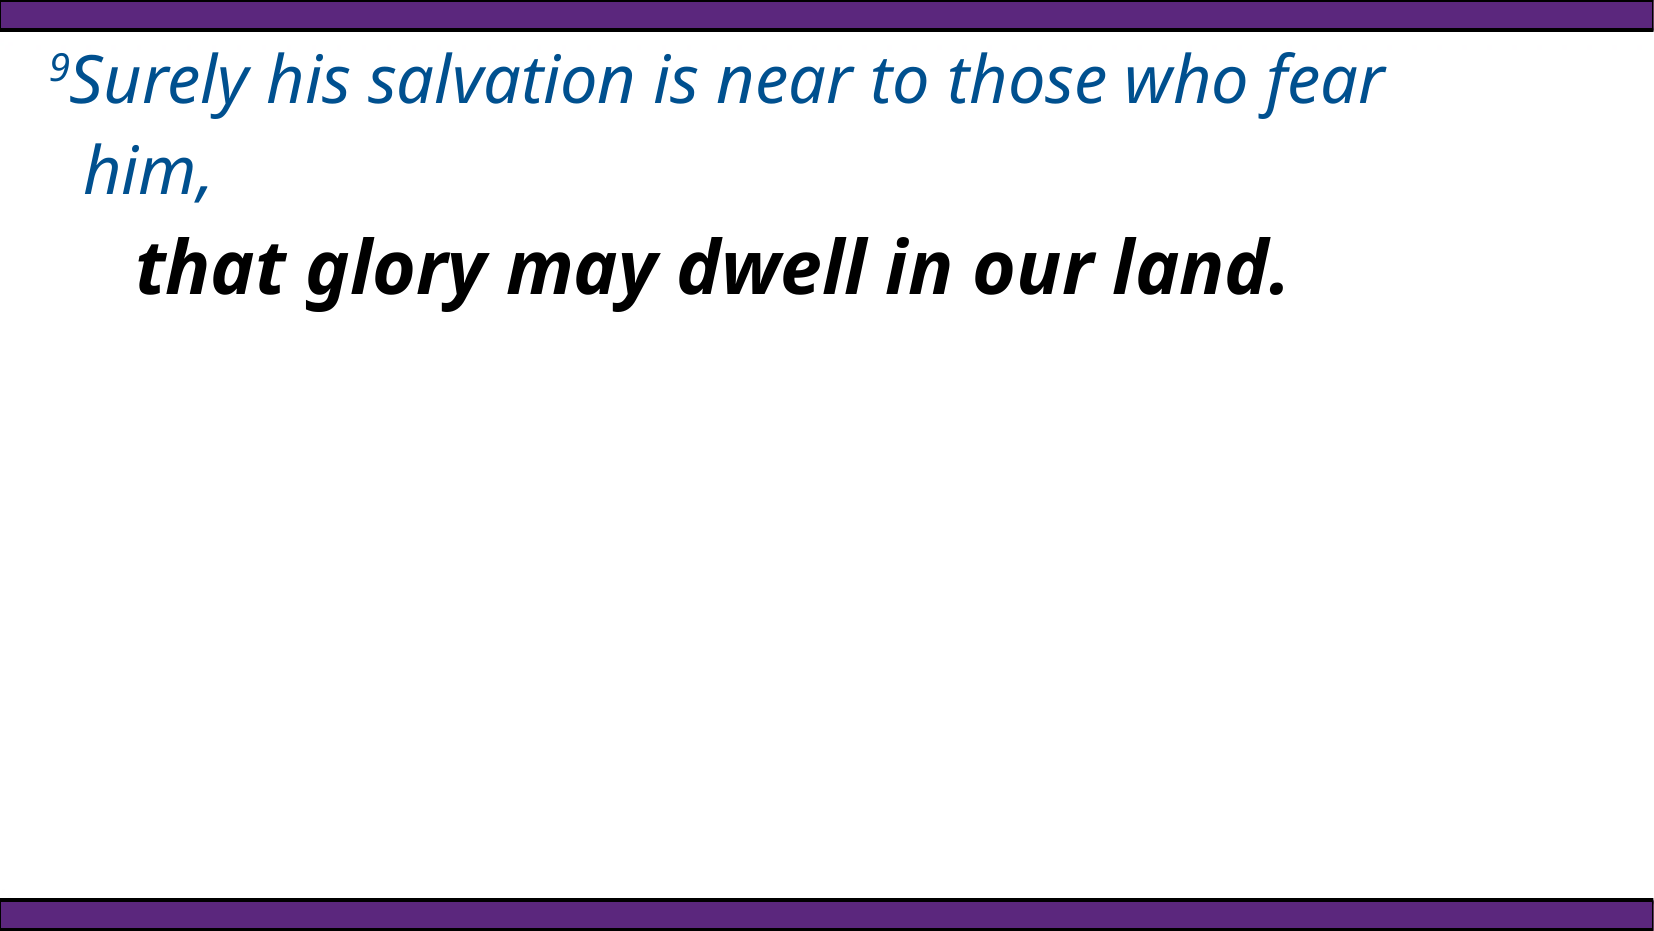

9Surely his salvation is near to those who fear
 him,
 that glory may dwell in our land.